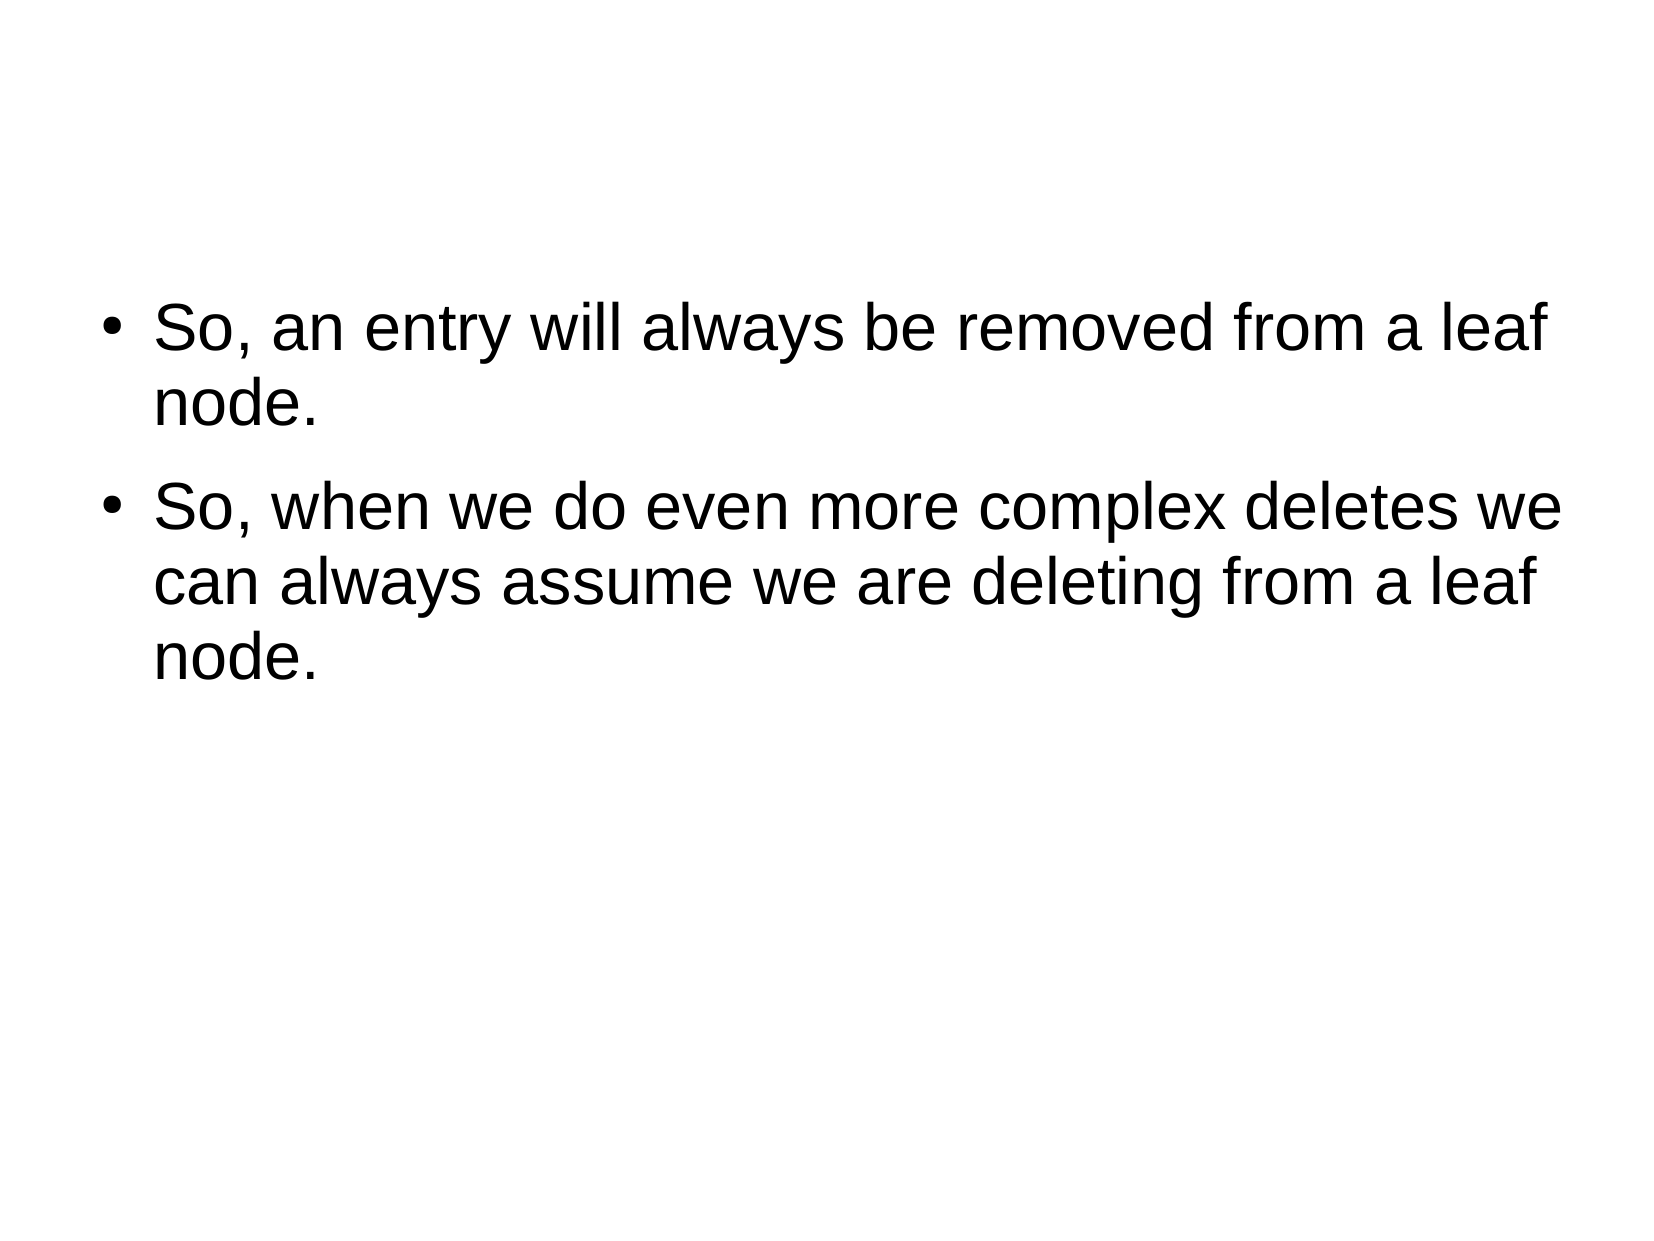

#
So, an entry will always be removed from a leaf node.
So, when we do even more complex deletes we can always assume we are deleting from a leaf node.